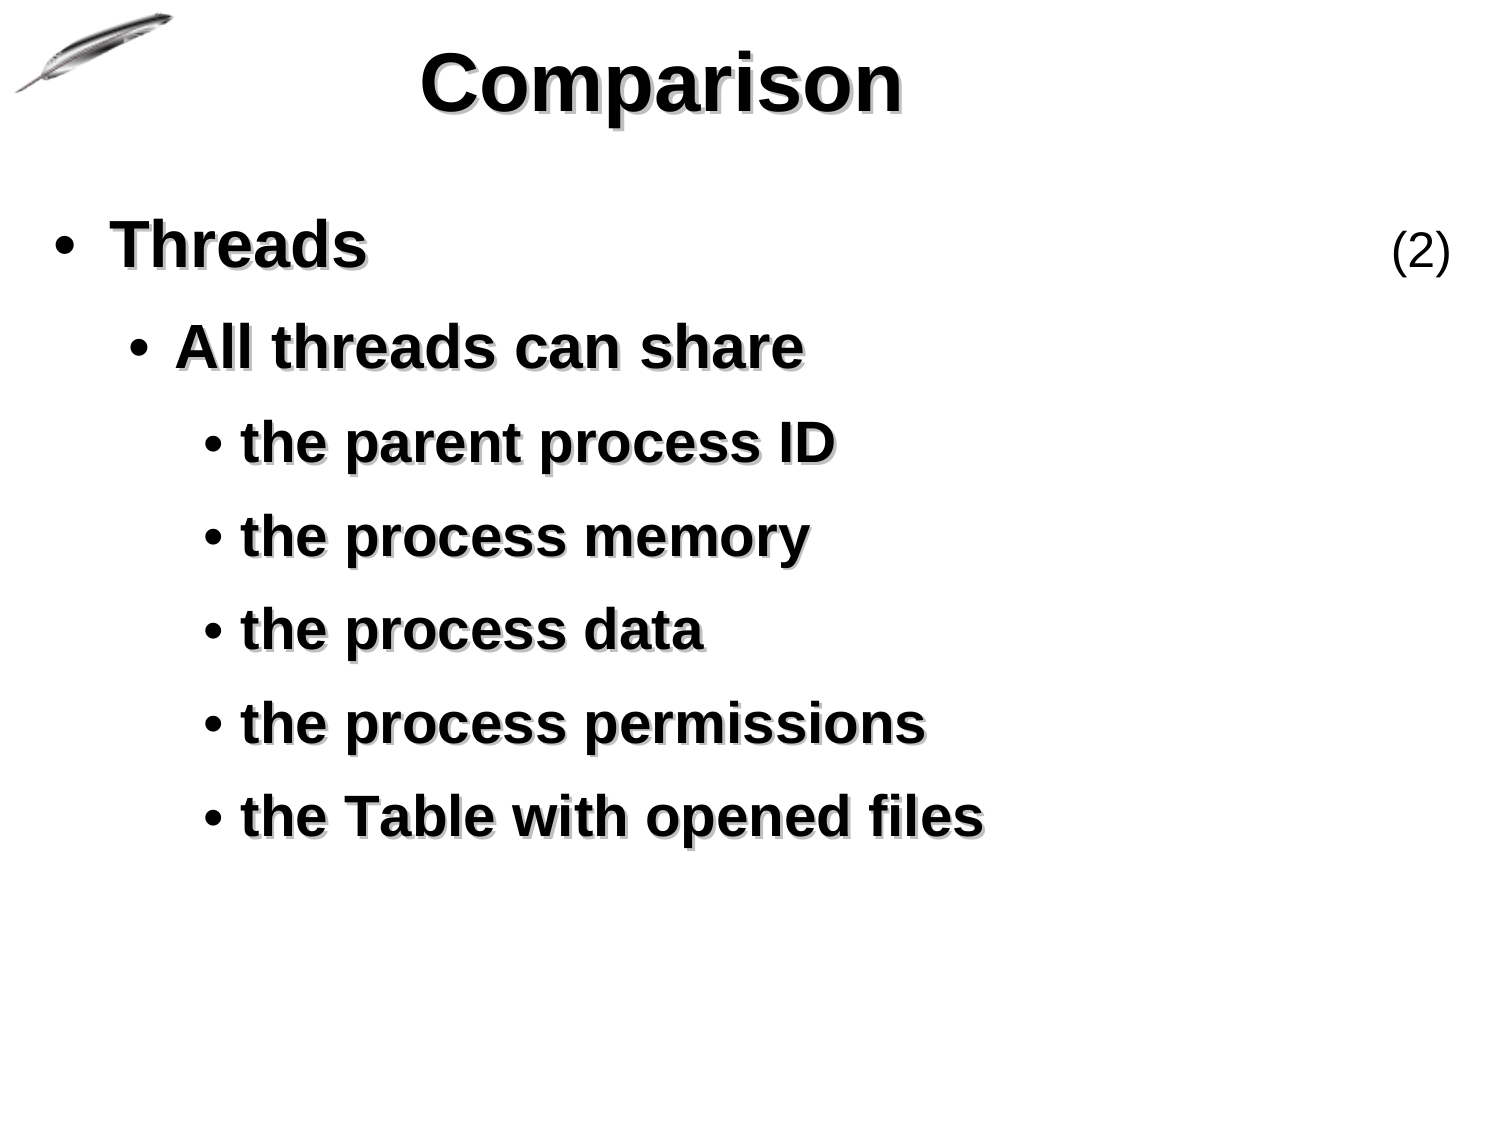

# Comparison
Threads
All threads can share
the parent process ID
the process memory
the process data
the process permissions
the Table with opened files
(2)